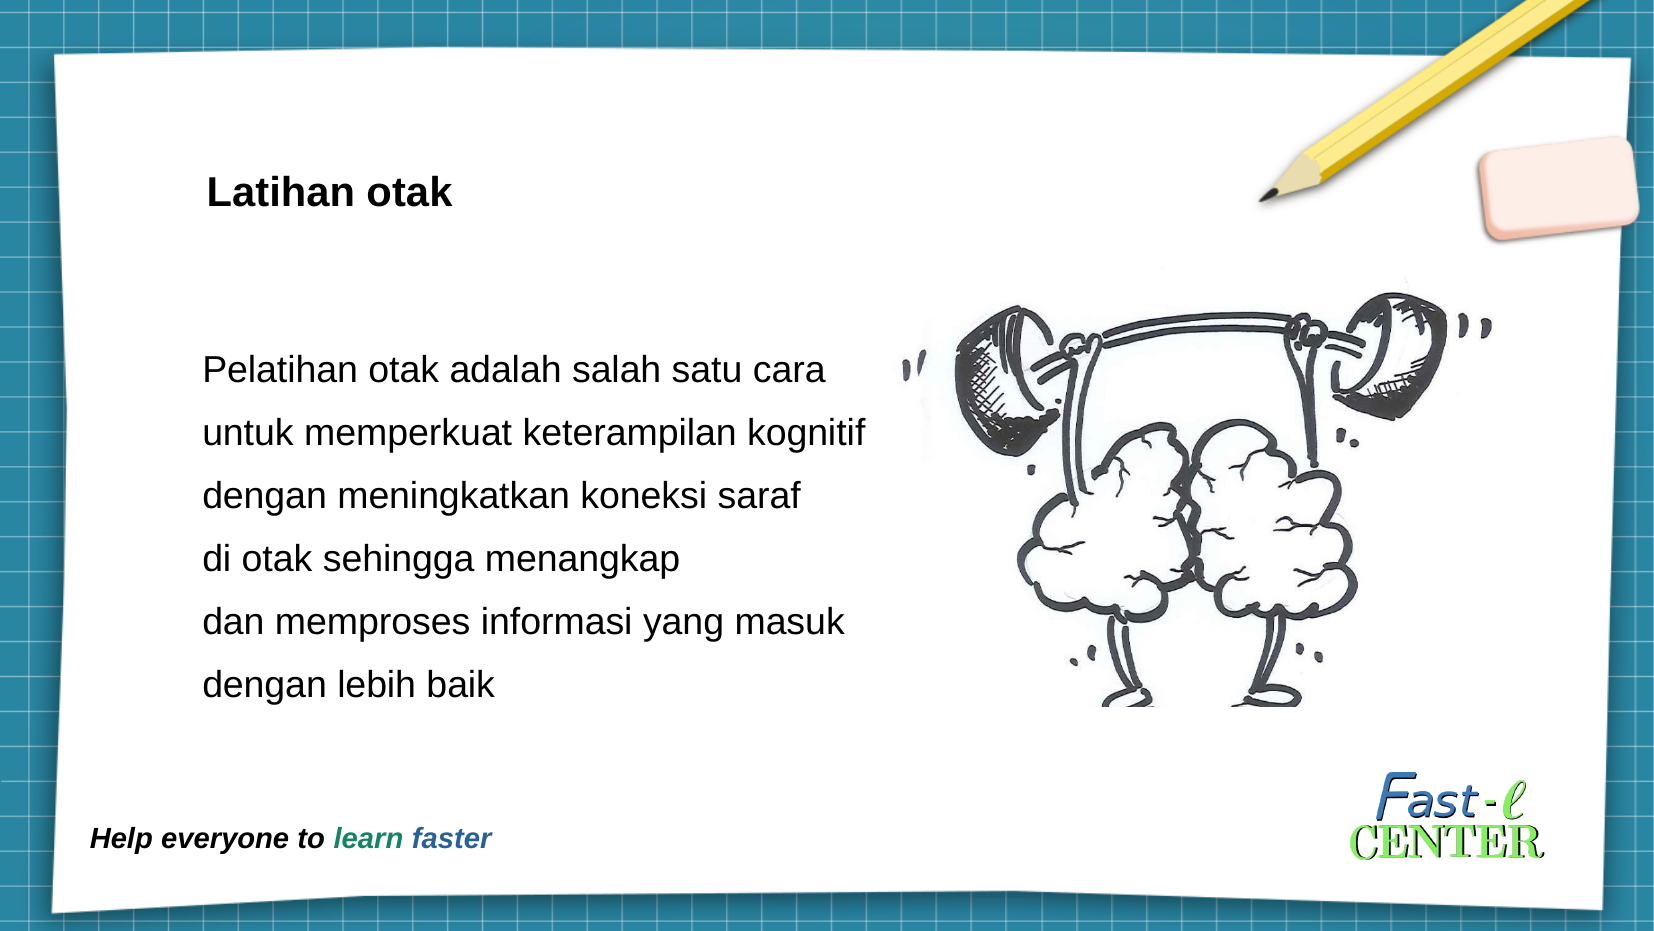

Latihan otak
Pelatihan otak adalah salah satu cara
untuk memperkuat keterampilan kognitif
dengan meningkatkan koneksi saraf
di otak sehingga menangkap
dan memproses informasi yang masuk
dengan lebih baik
Help everyone to learn faster